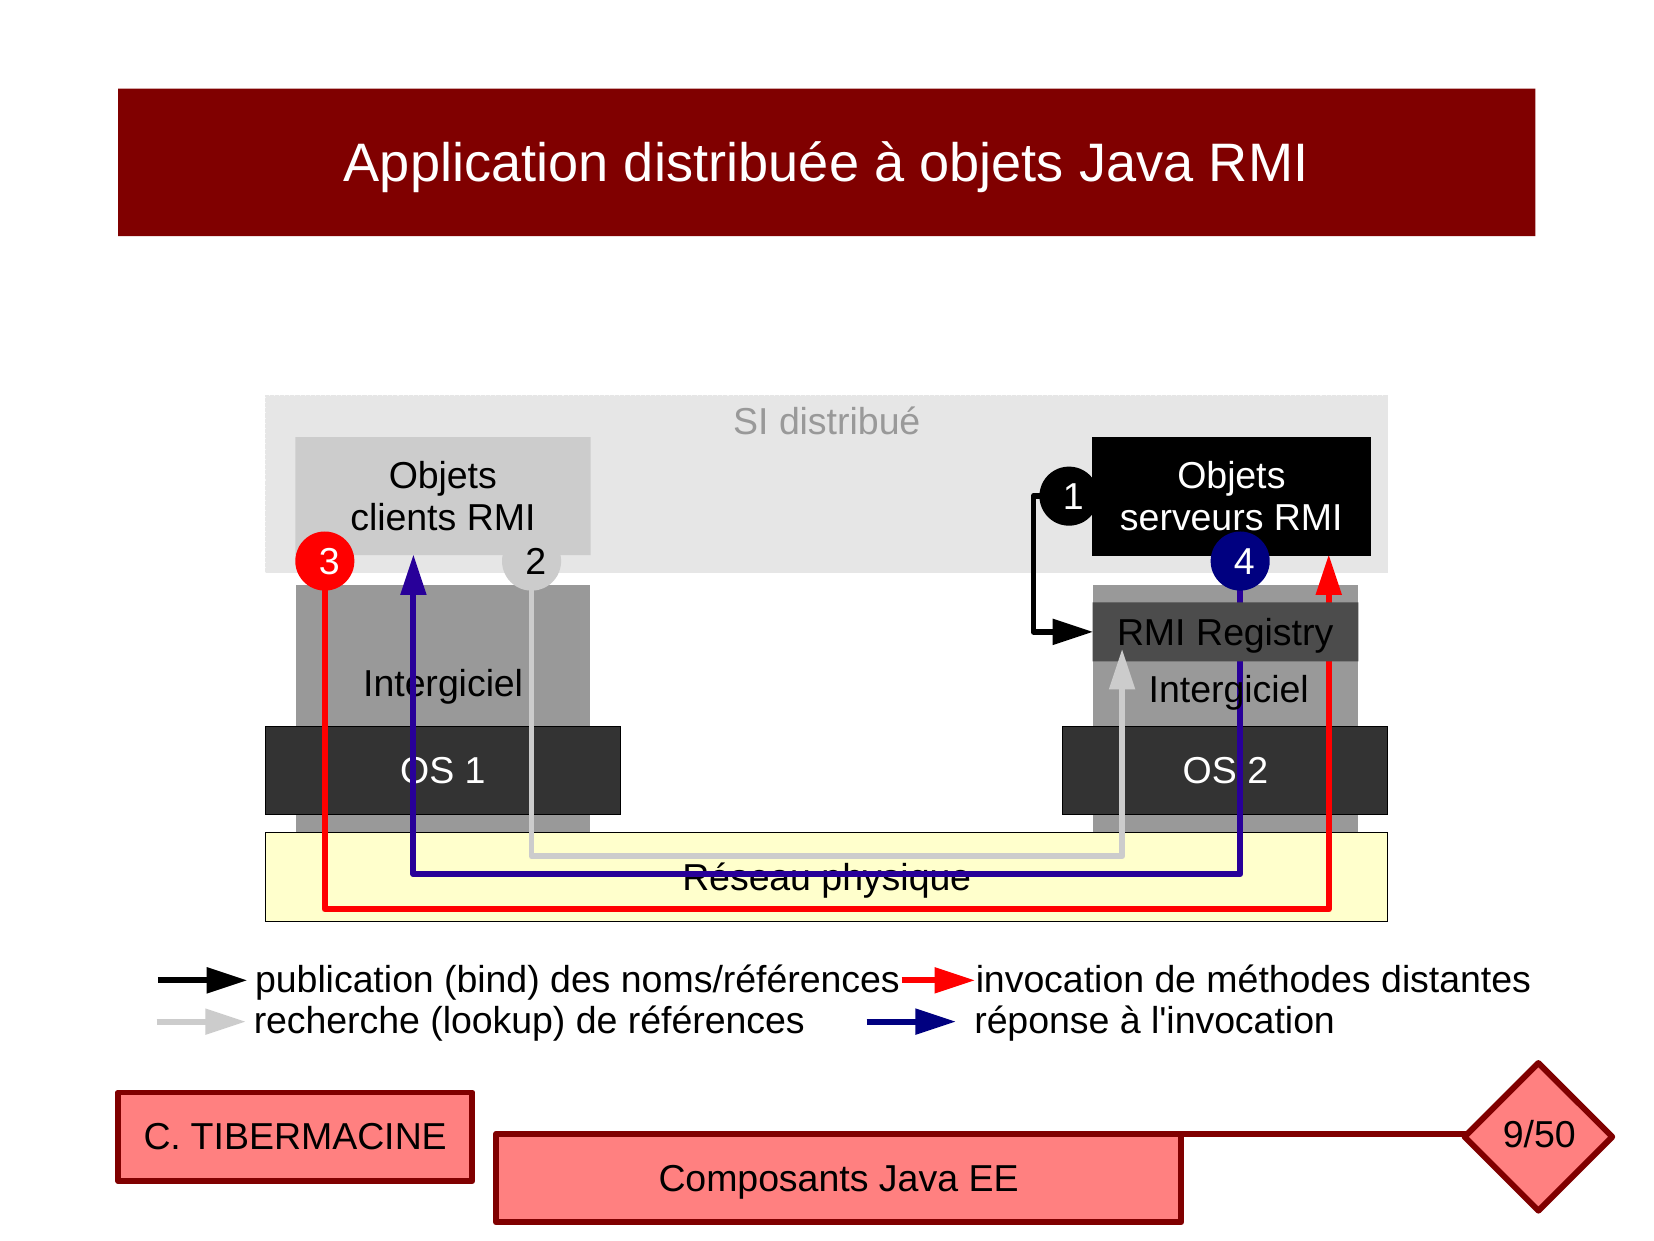

Application distribuée à objets Java RMI
SI distribué
Objets
clients RMI
Objets
serveurs RMI
1
3
4
2
RMI Registry
Intergiciel
Intergiciel
OS 1
OS 2
Réseau physique
publication (bind) des noms/références
 invocation de méthodes distantes
recherche (lookup) de références
 réponse à l'invocation
C. TIBERMACINE
Composants Java EE